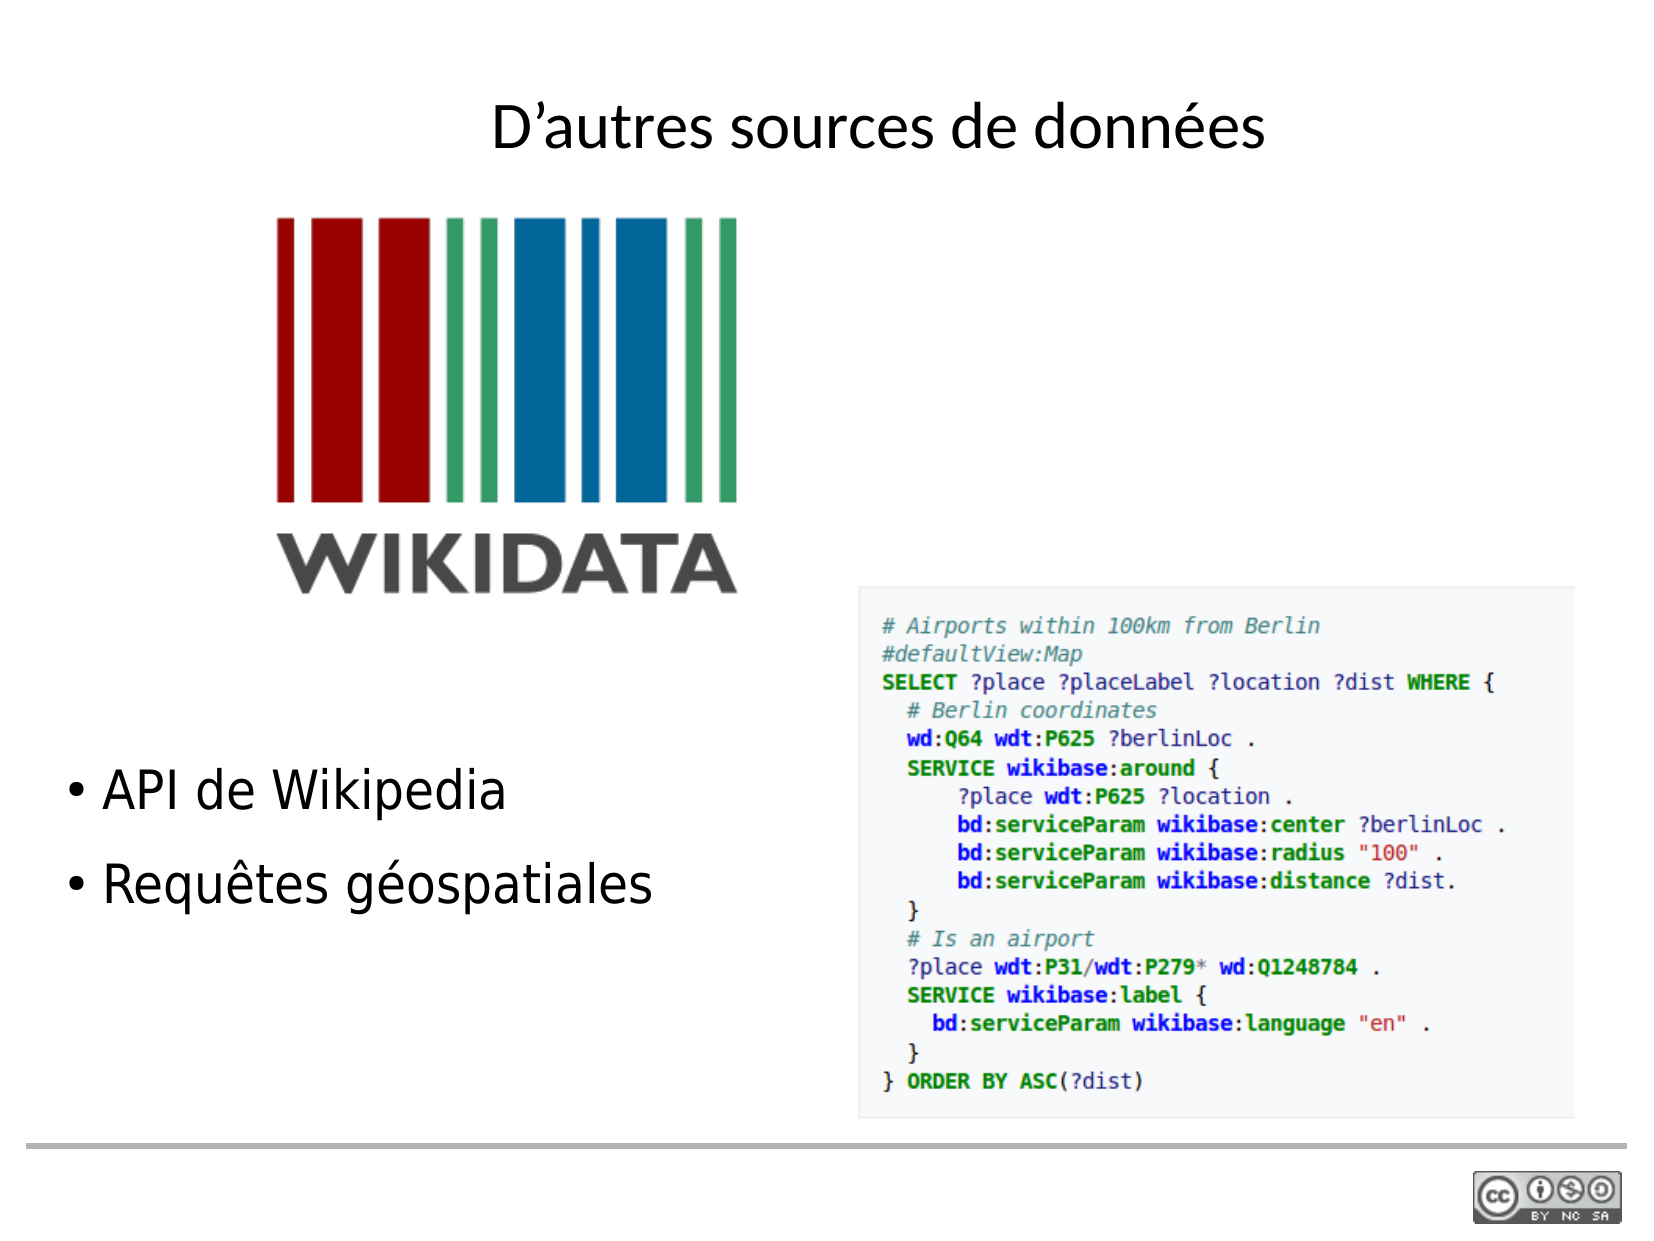

# D’autres sources de données
API de Wikipedia
Requêtes géospatiales